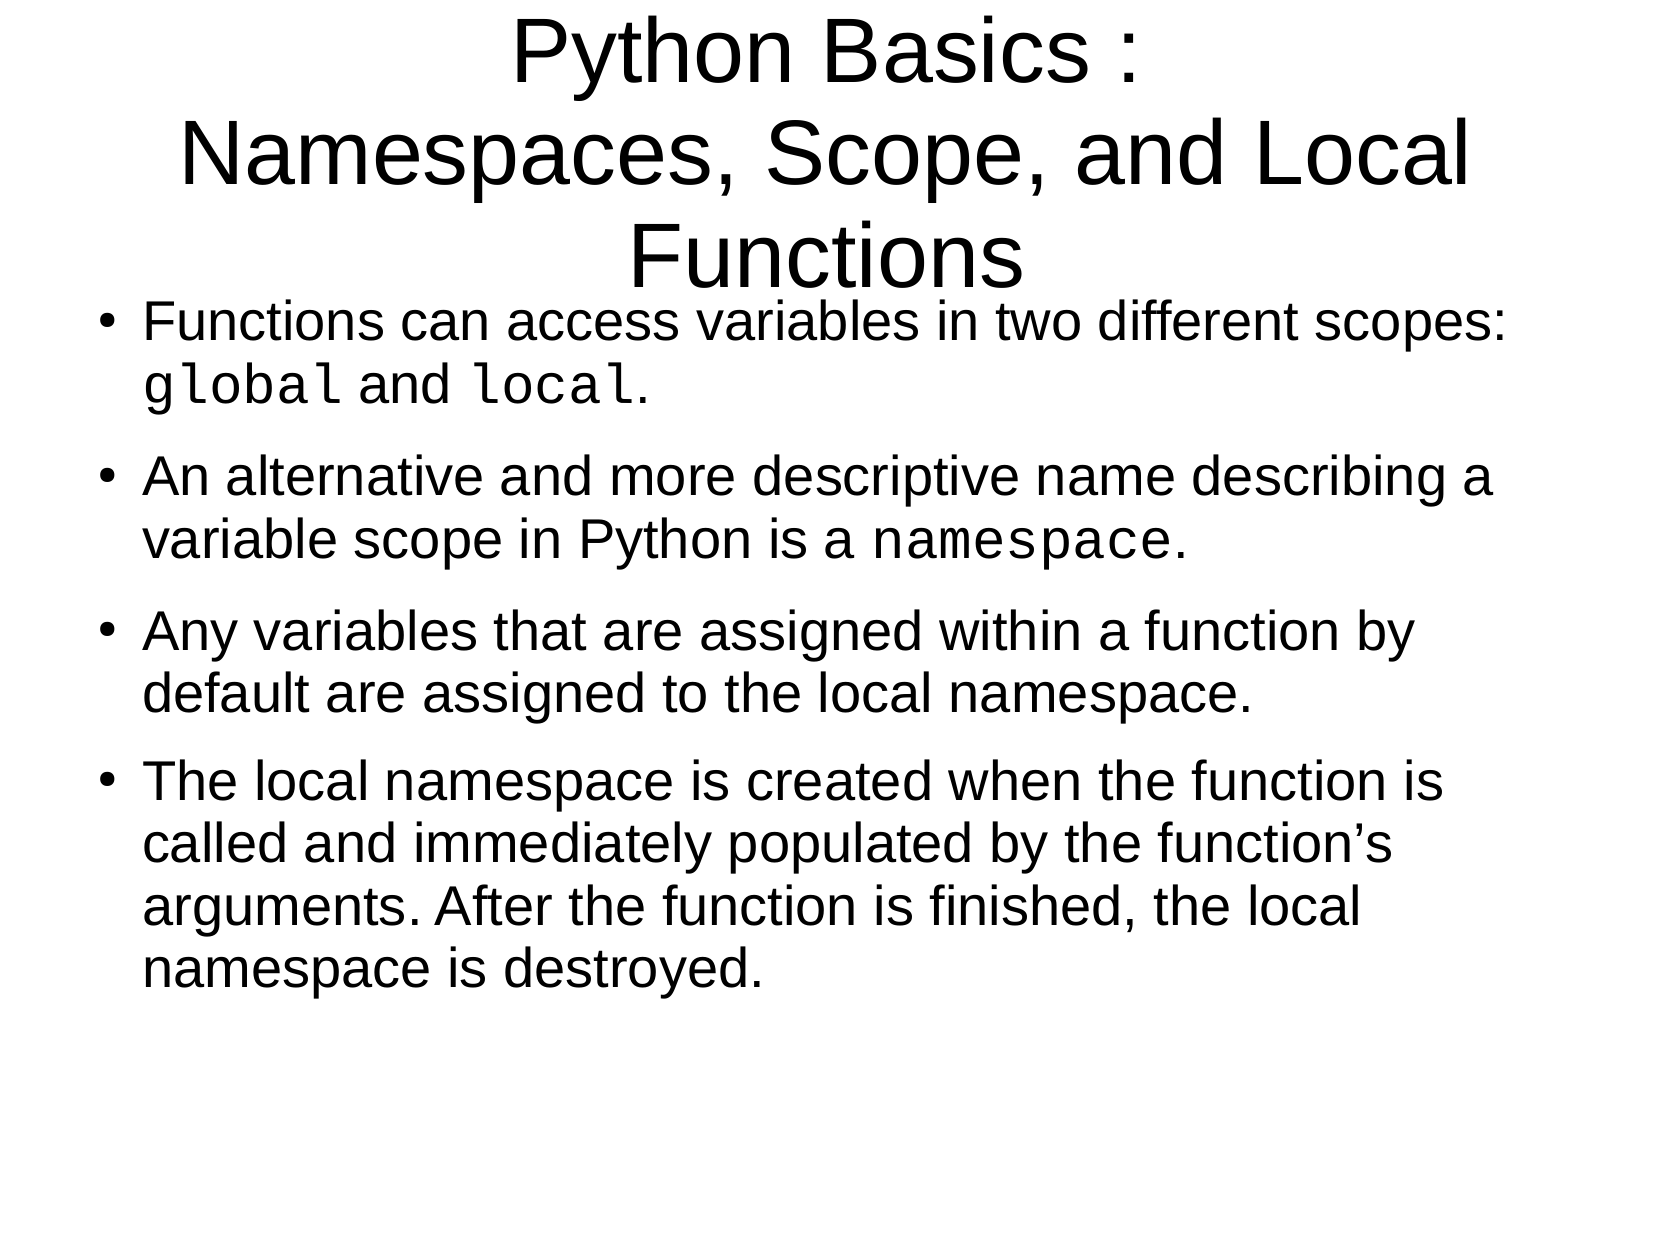

# Python Basics : Namespaces, Scope, and Local Functions
Functions can access variables in two different scopes: global and local.
An alternative and more descriptive name describing a variable scope in Python is a namespace.
Any variables that are assigned within a function by default are assigned to the local namespace.
The local namespace is created when the function is called and immediately populated by the function’s arguments. After the function is finished, the local namespace is destroyed.